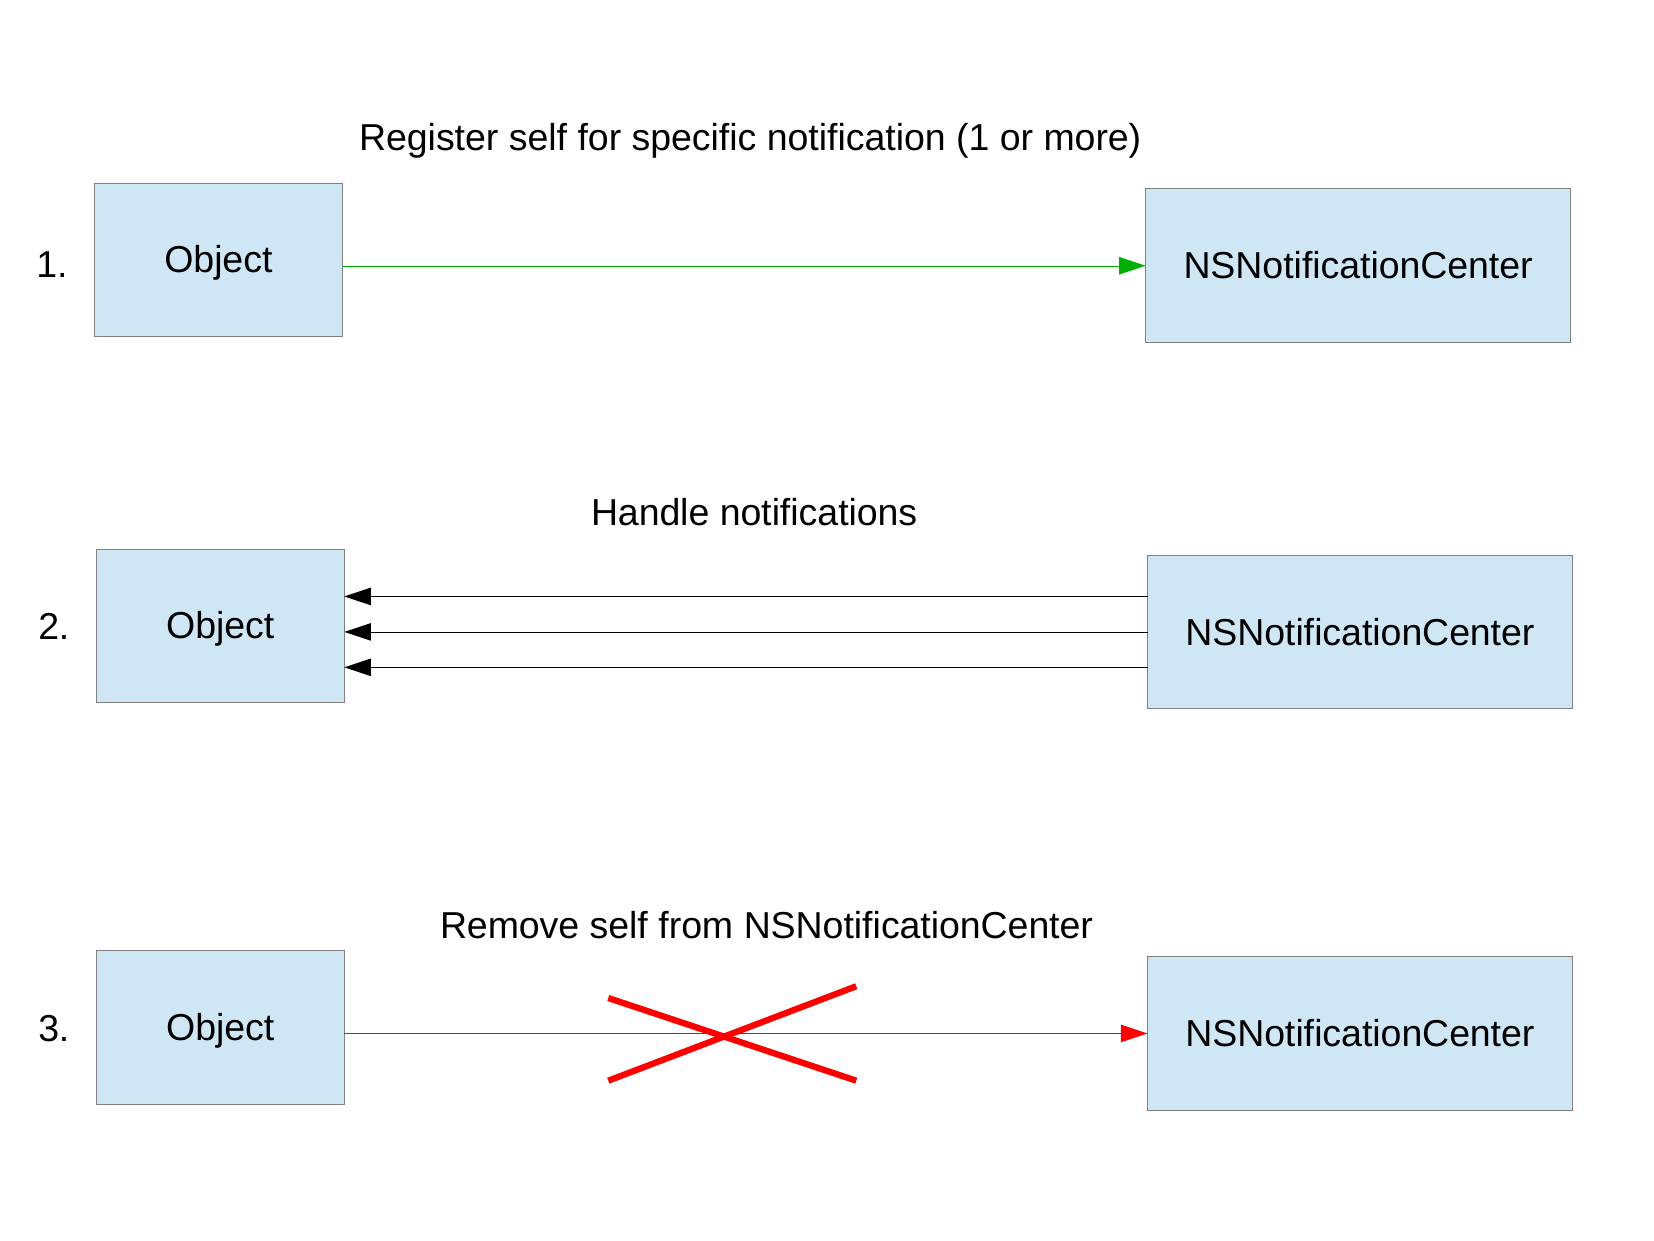

Register self for specific notification (1 or more)
Object
NSNotificationCenter
1.
Handle notifications
Object
NSNotificationCenter
2.
Remove self from NSNotificationCenter
Object
NSNotificationCenter
3.